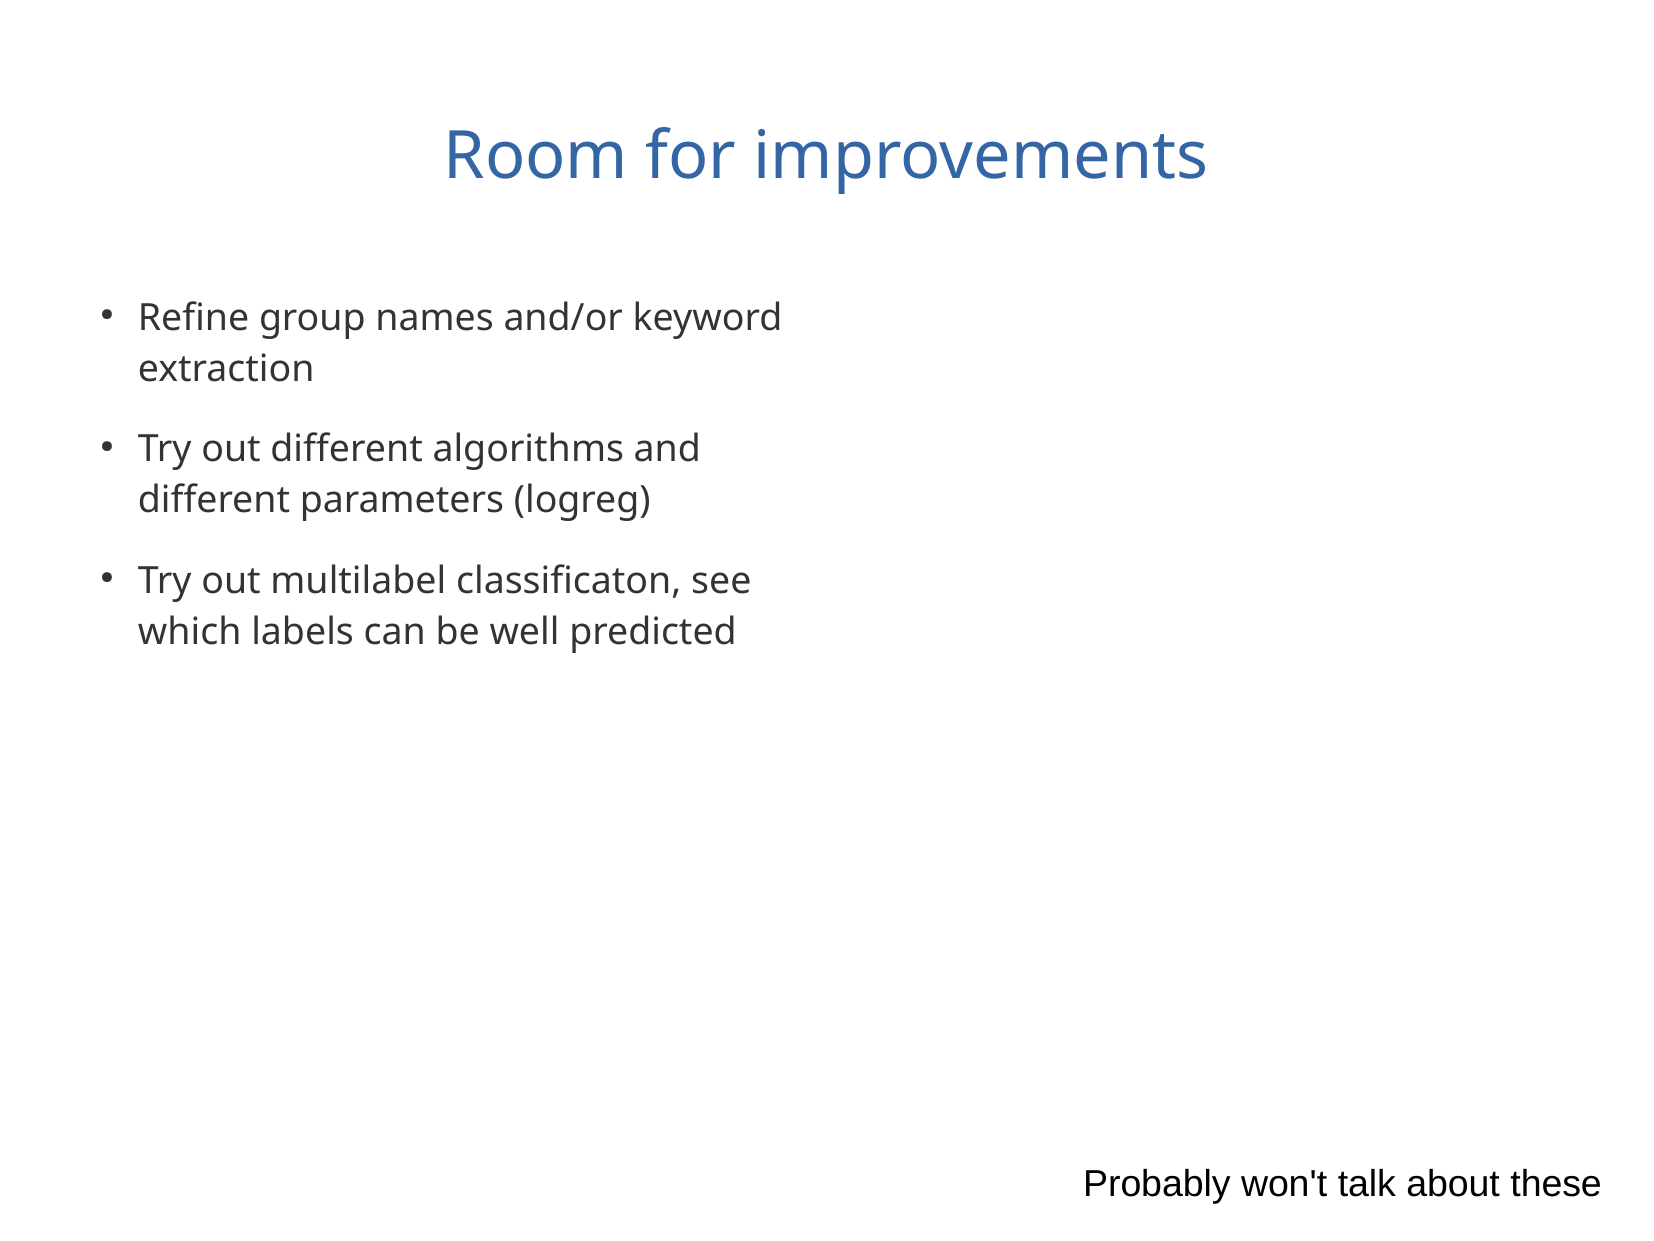

# Room for improvements
Refine group names and/or keyword extraction
Try out different algorithms and different parameters (logreg)
Try out multilabel classificaton, see which labels can be well predicted
Probably won't talk about these